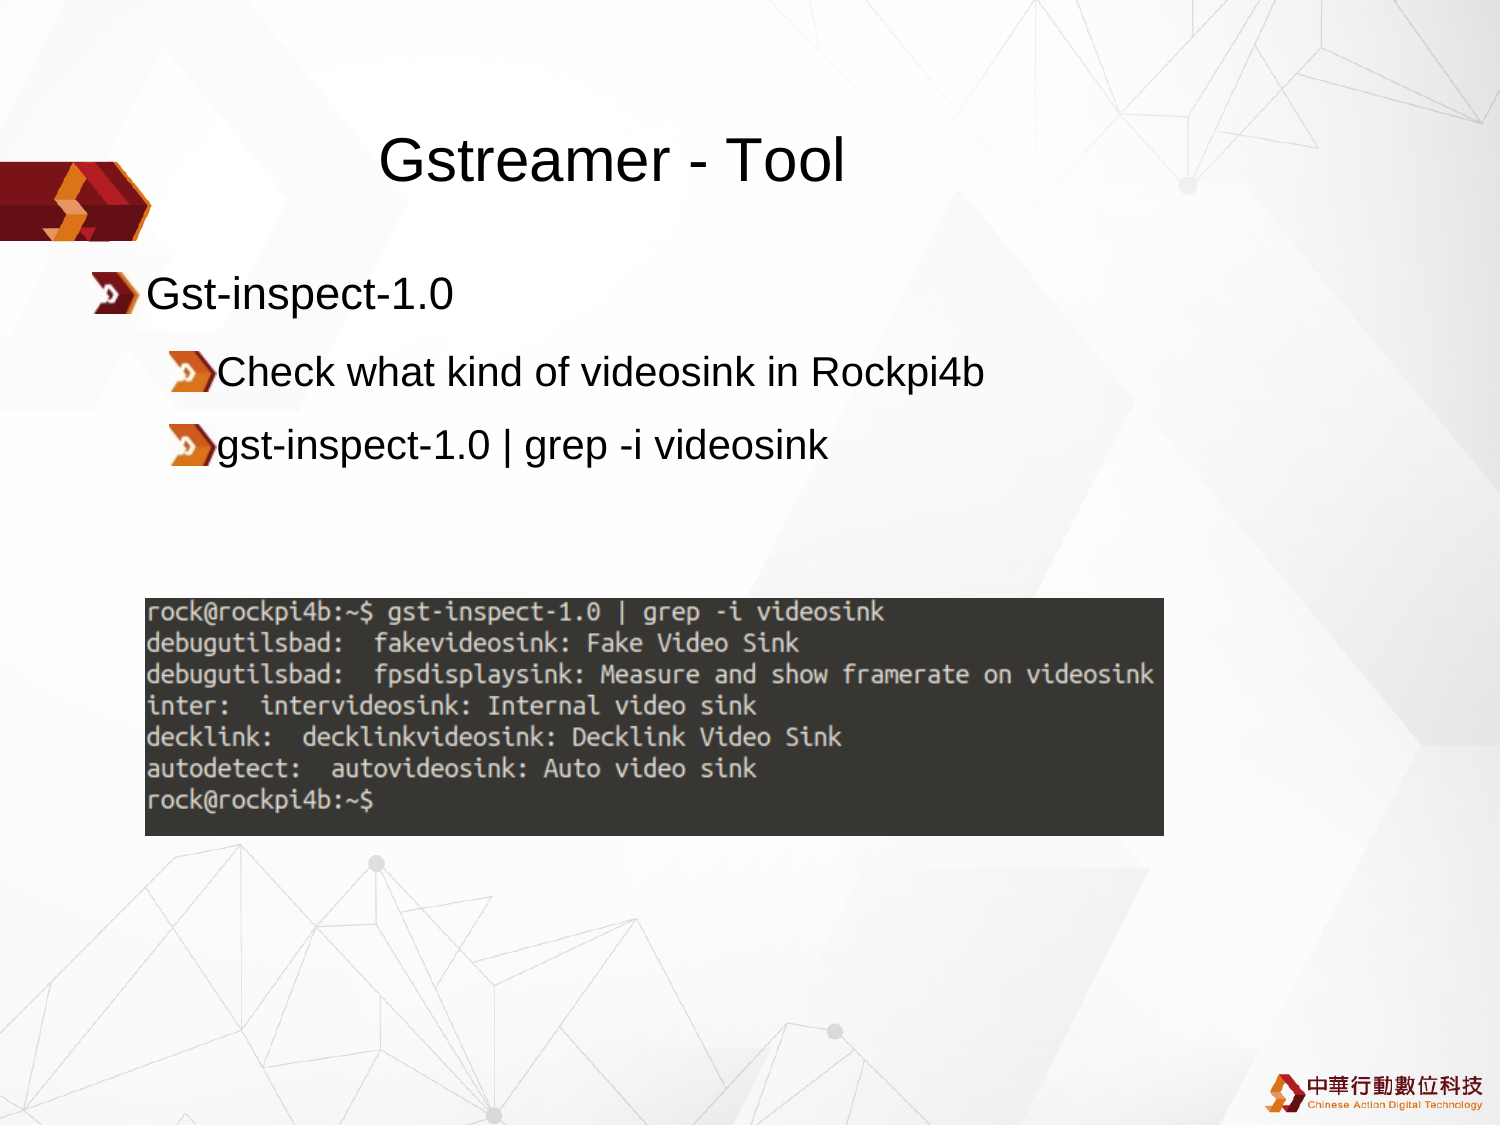

# Gstreamer - Tool
Gst-inspect-1.0
Check what kind of videosink in Rockpi4b
gst-inspect-1.0 | grep -i videosink